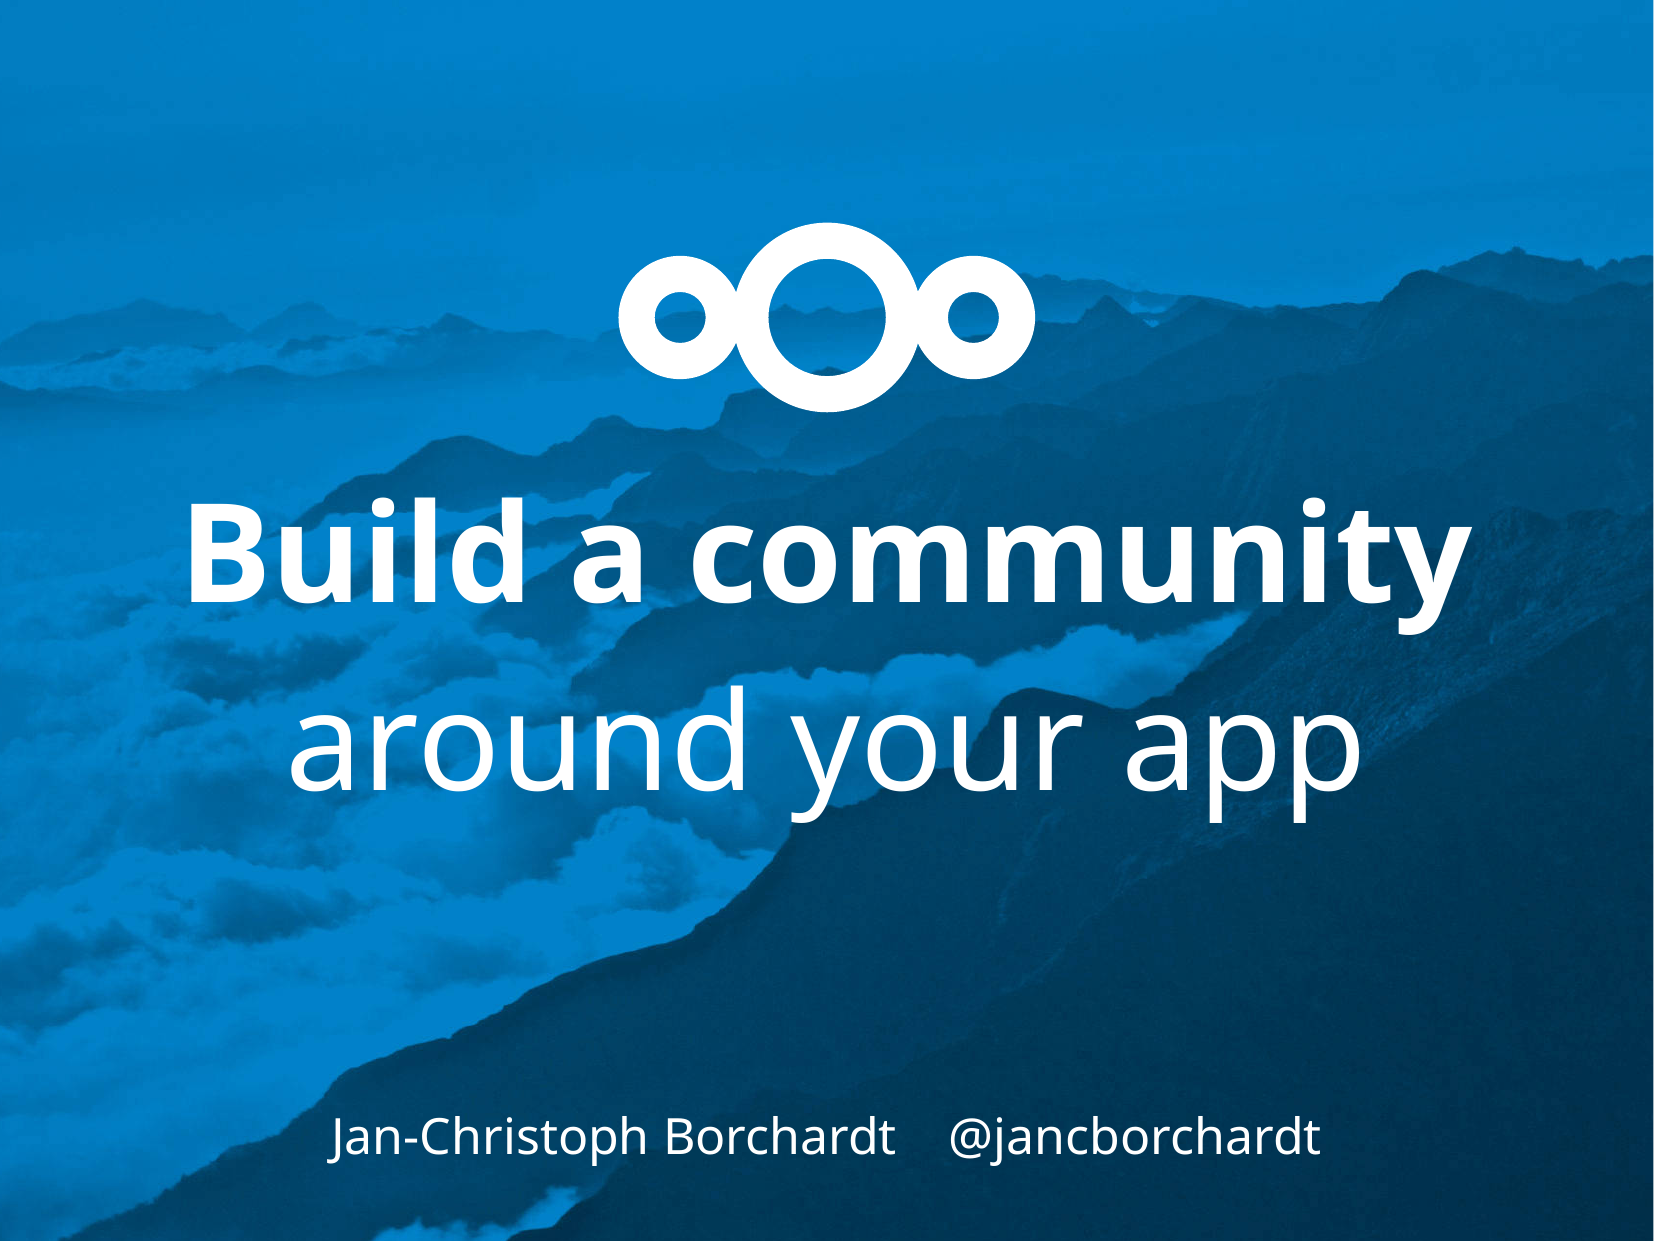

# Build a community around your app
Jan-Christoph Borchardt @jancborchardt